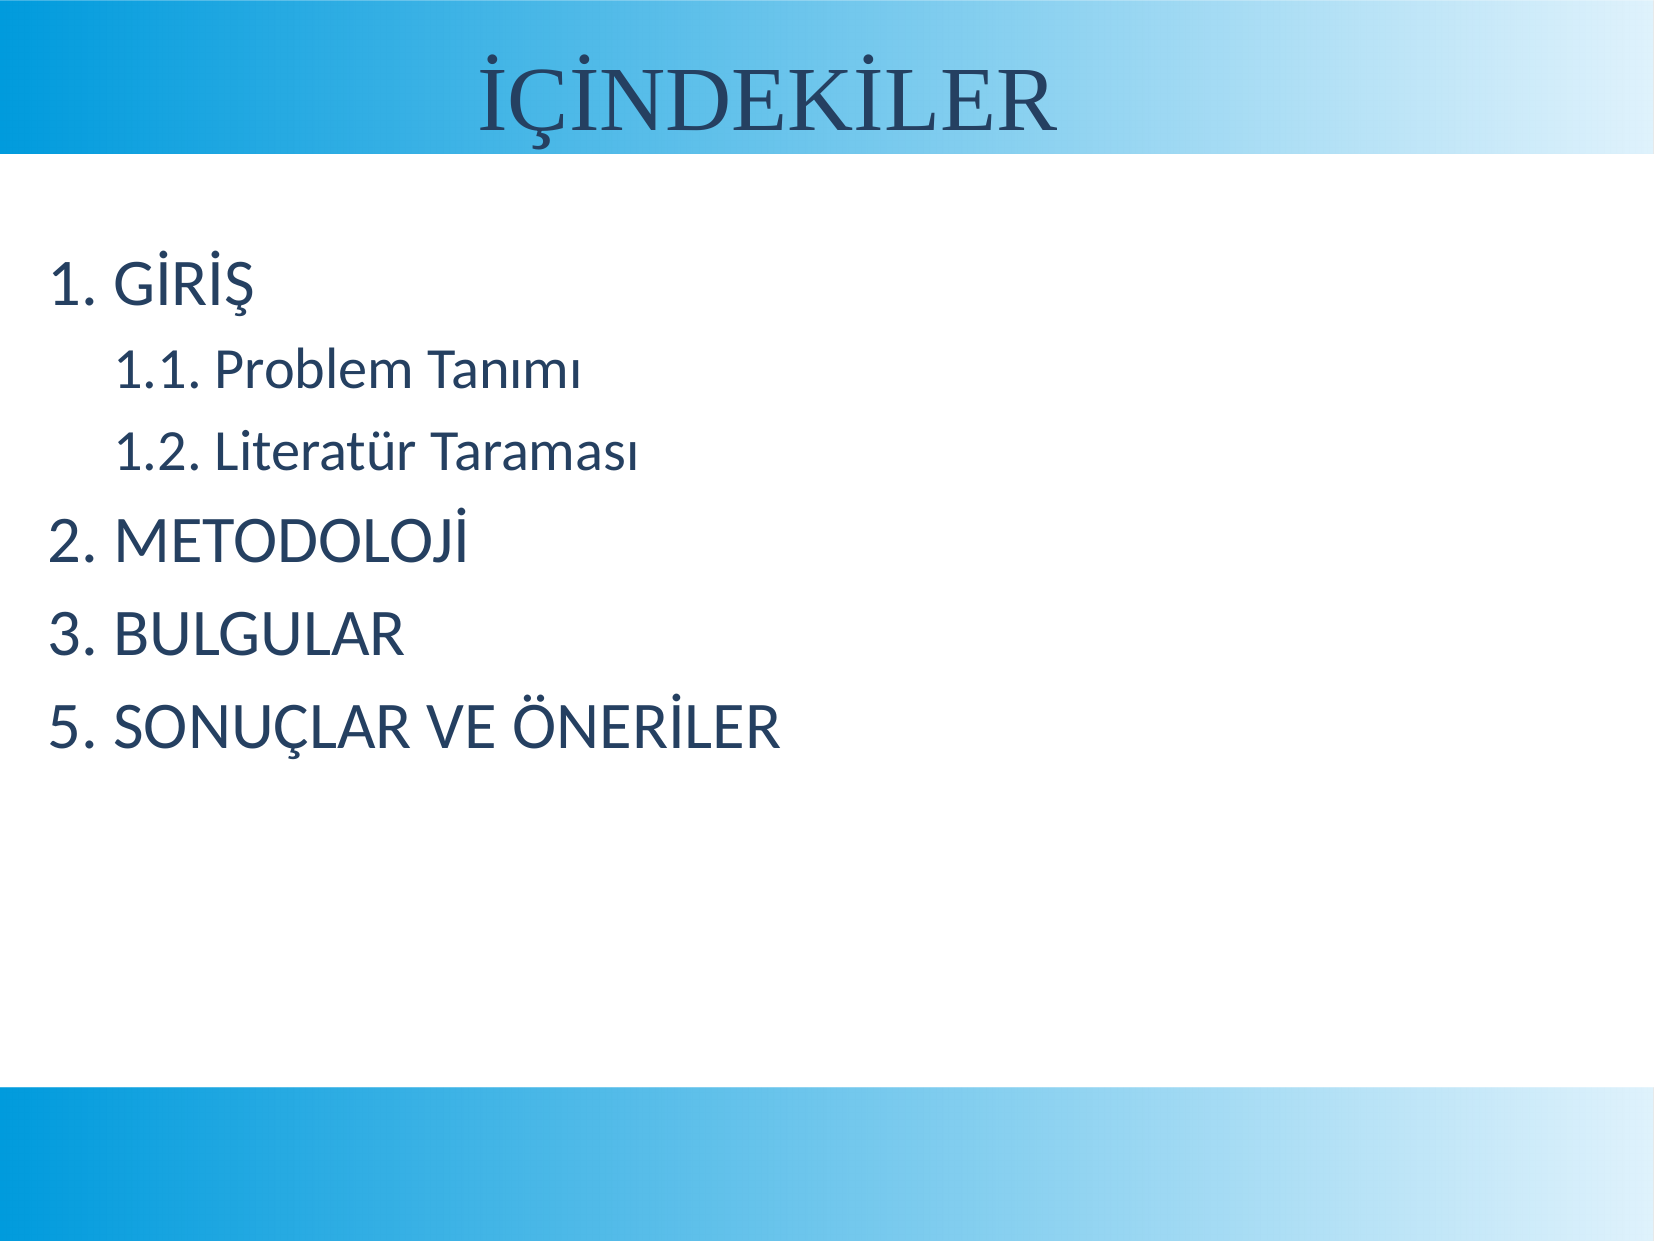

# İÇİNDEKİLER
1. GİRİŞ
1.1. Problem Tanımı
1.2. Literatür Taraması
2. METODOLOJİ
3. BULGULAR
5. SONUÇLAR VE ÖNERİLER